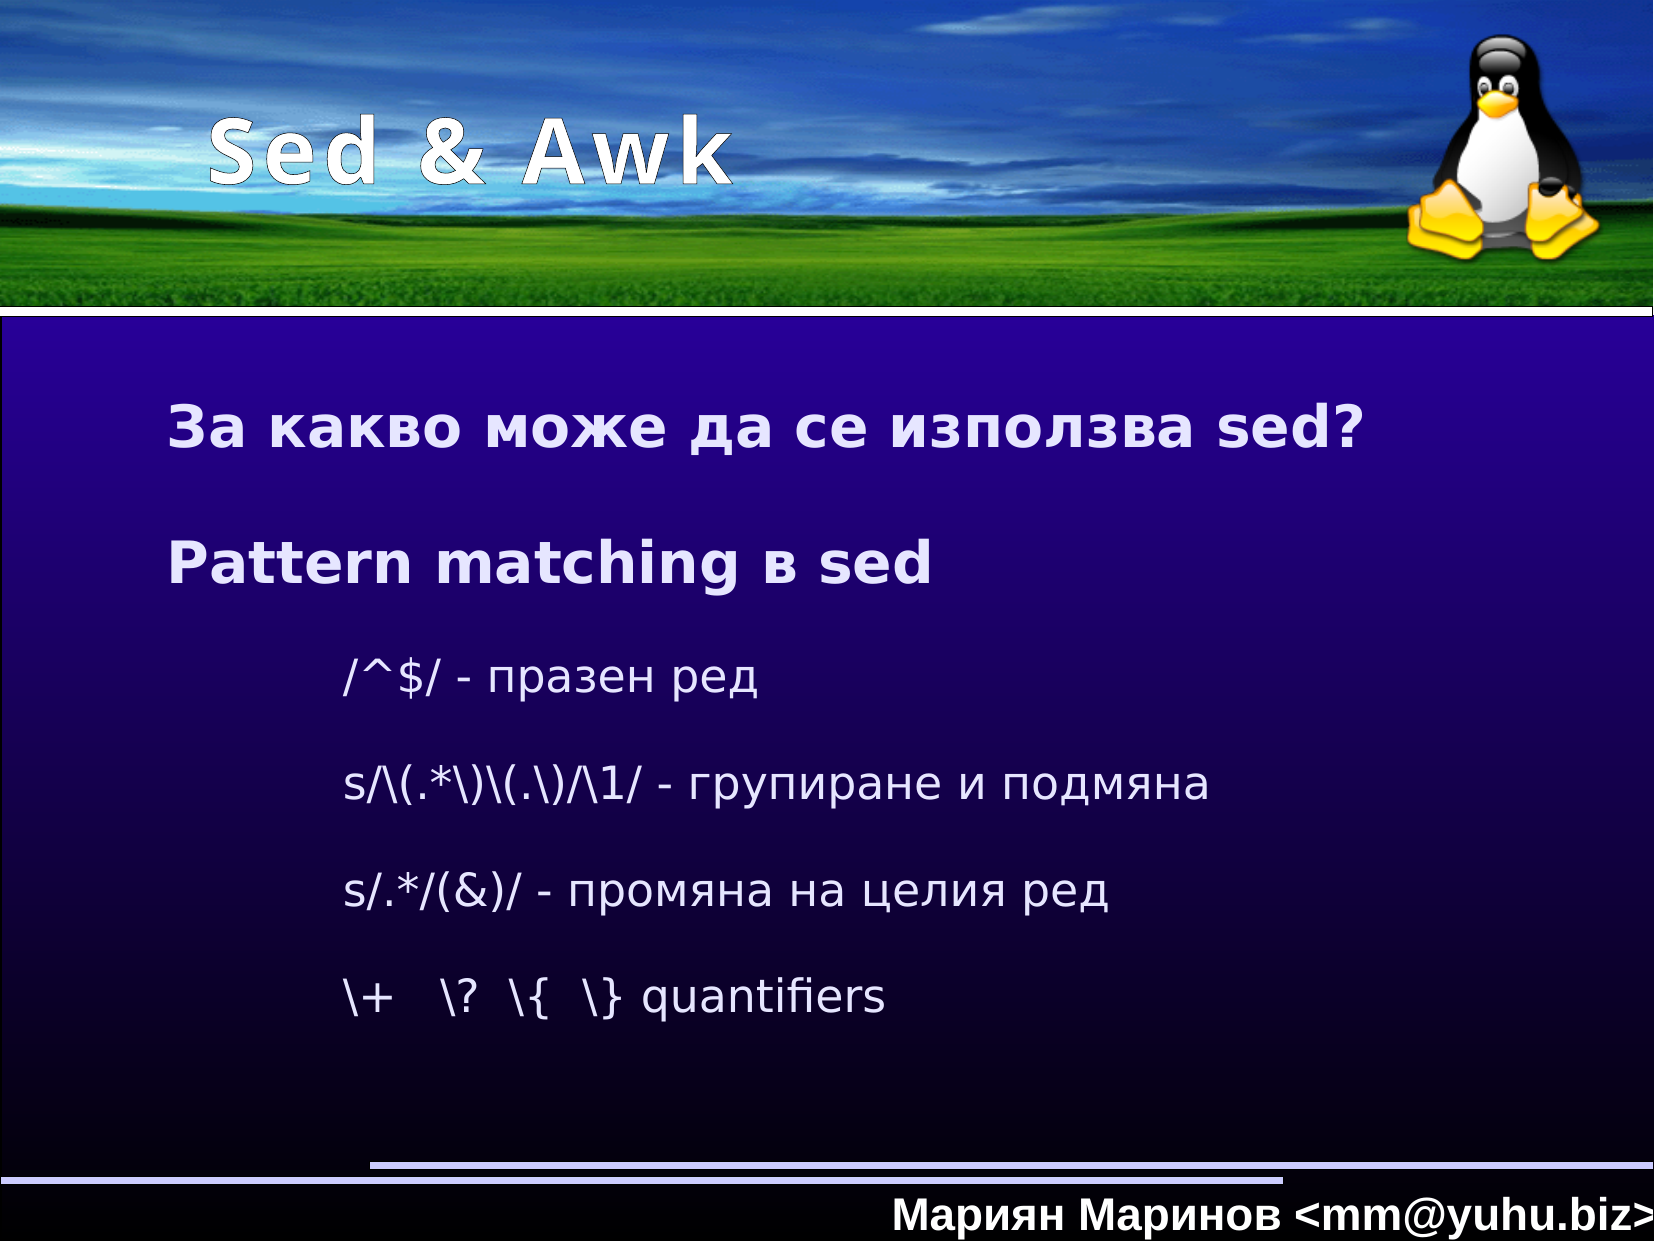

# Sed & Awk
За какво може да се използва sed?
Pattern matching в sed
/^$/ - празен ред
s/\(.*\)\(.\)/\1/ - групиране и подмяна
s/.*/(&)/ - промяна на целия ред
\+ \? \{ \} quantifiers
Мариян Маринов <mm@yuhu.biz>